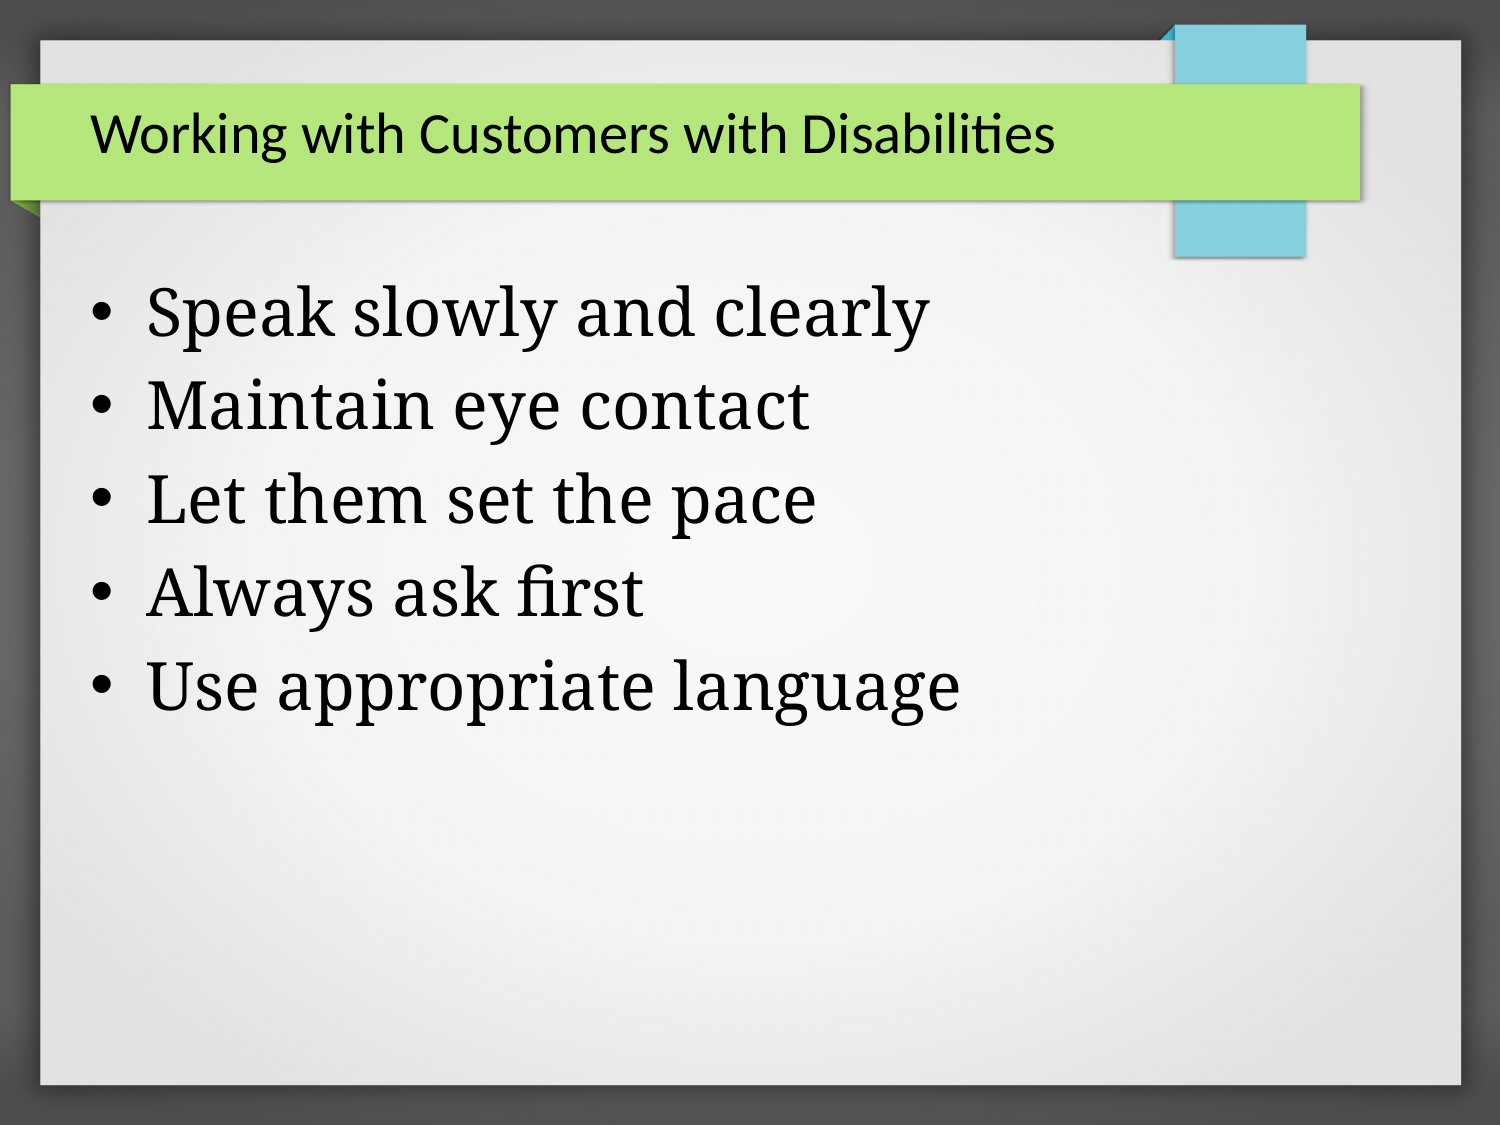

# Working with Customers with Disabilities
Speak slowly and clearly
Maintain eye contact
Let them set the pace
Always ask first
Use appropriate language